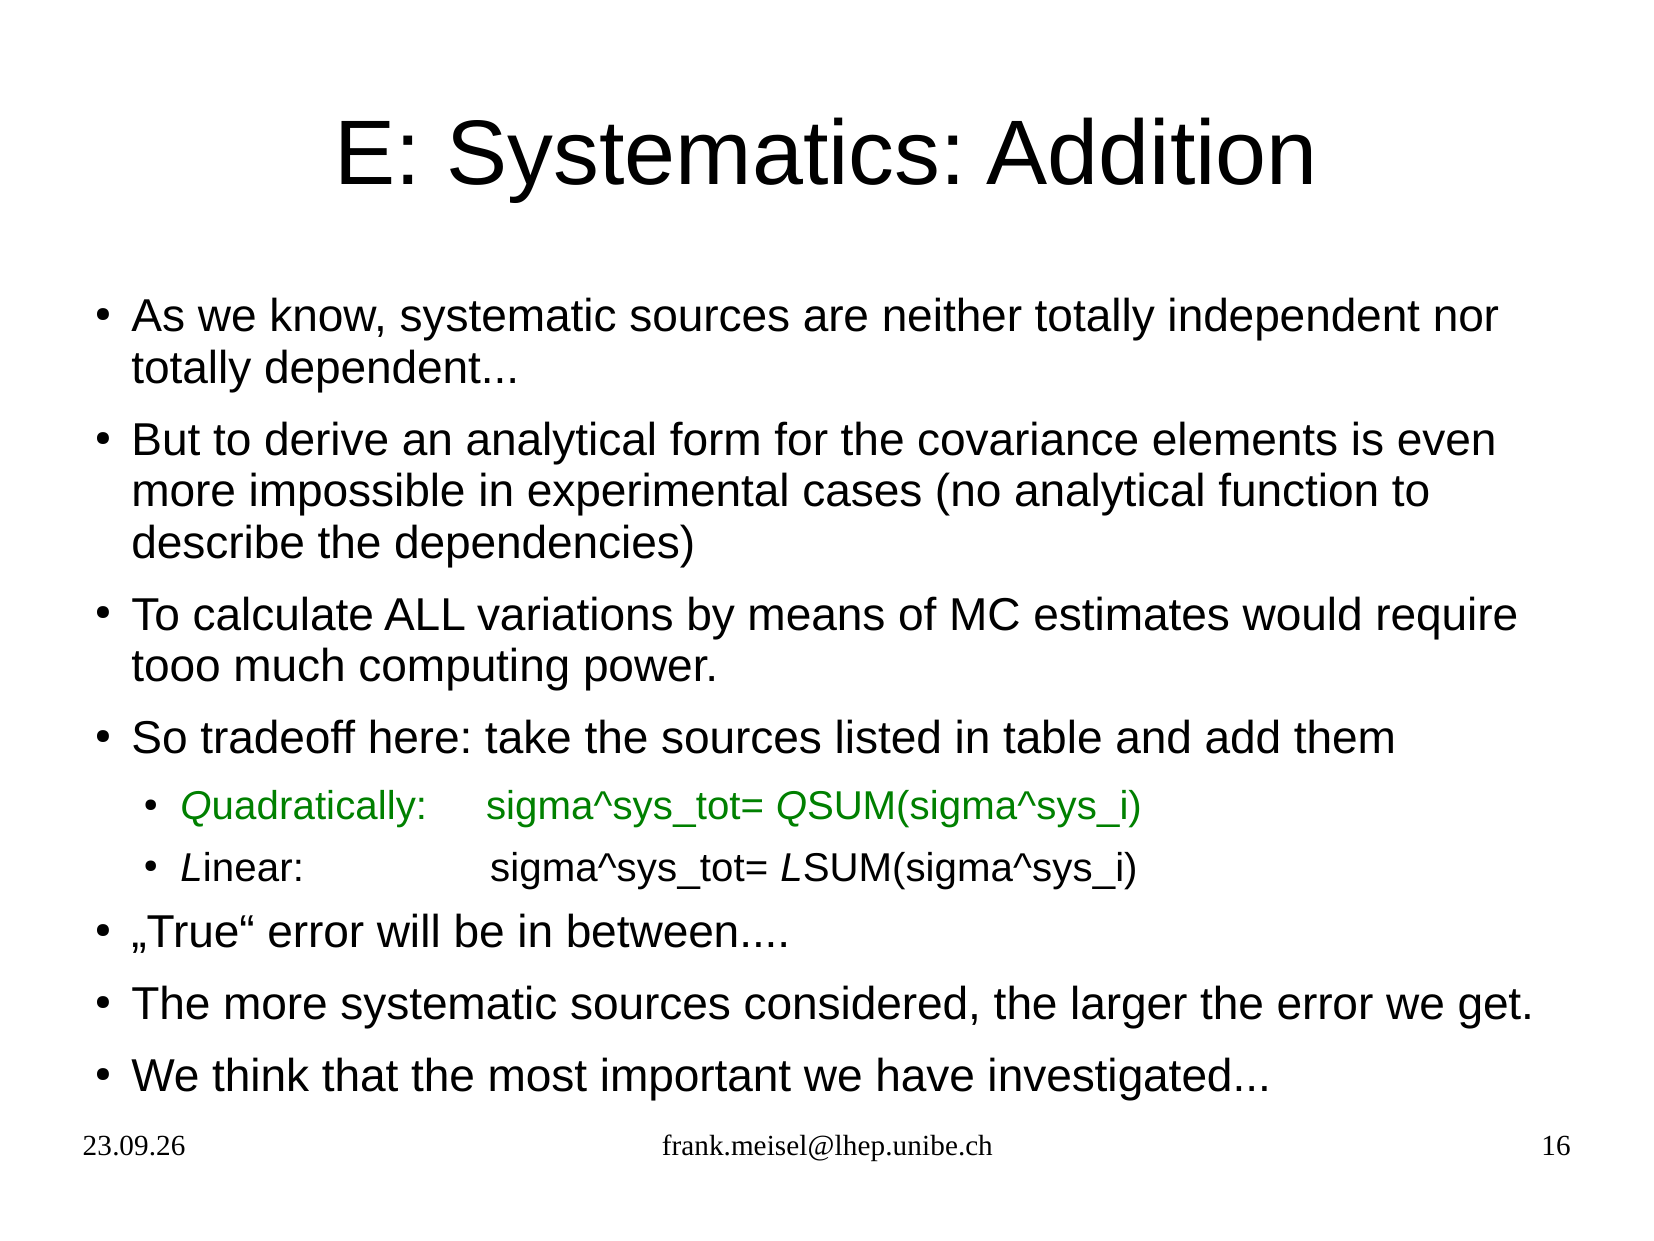

# E: Systematics: Addition
As we know, systematic sources are neither totally independent nor totally dependent...
But to derive an analytical form for the covariance elements is even more impossible in experimental cases (no analytical function to describe the dependencies)
To calculate ALL variations by means of MC estimates would require tooo much computing power.
So tradeoff here: take the sources listed in table and add them
Quadratically: 	sigma^sys_tot= QSUM(sigma^sys_i)
Linear:							 sigma^sys_tot= LSUM(sigma^sys_i)
„True“ error will be in between....
The more systematic sources considered, the larger the error we get.
We think that the most important we have investigated...
frank.meisel@lhep.unibe.ch
16